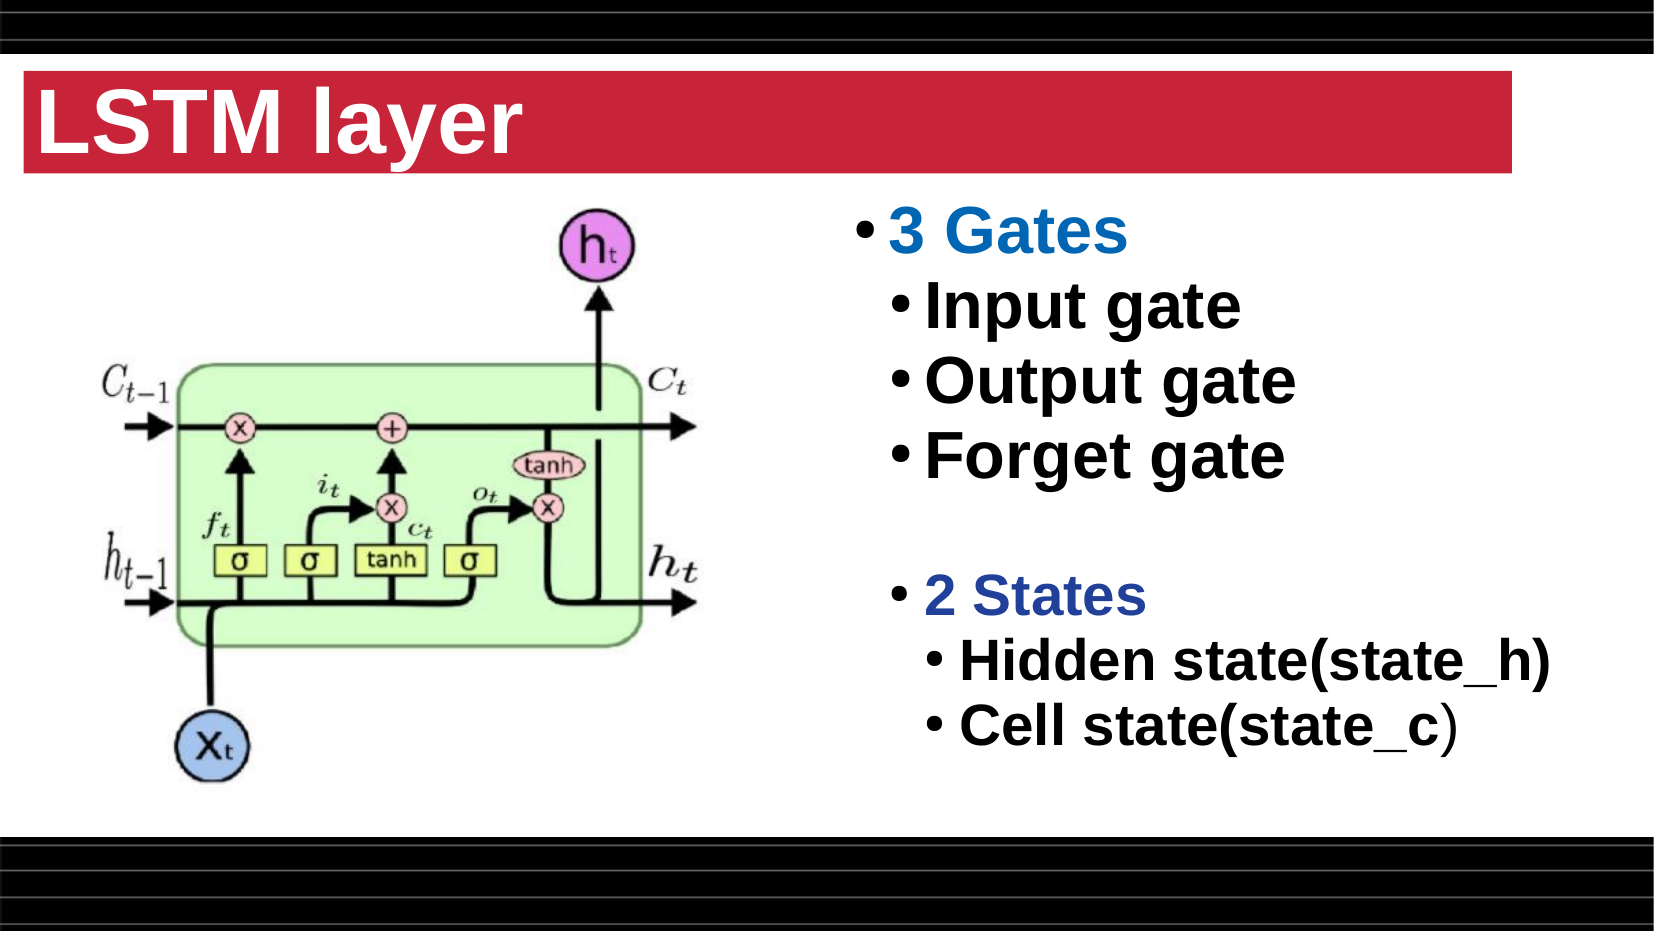

# LSTM layer
3 Gates
Input gate
Output gate
Forget gate
2 States
Hidden state(state_h)
Cell state(state_c)